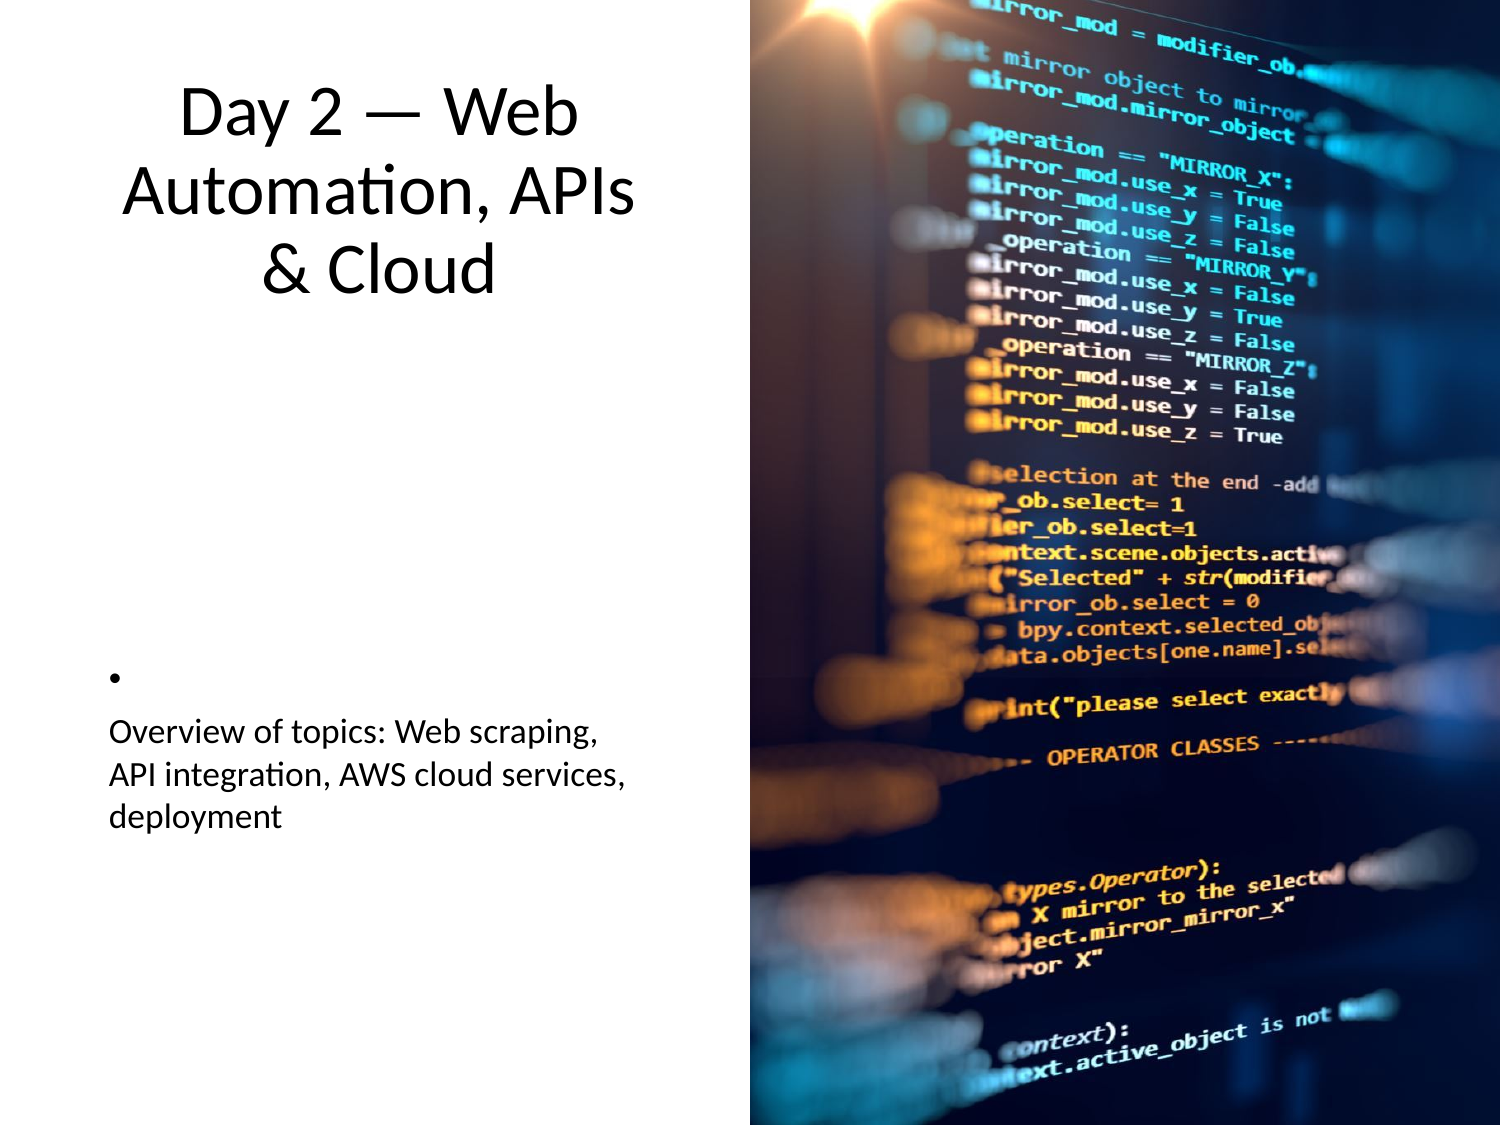

# Day 2 — Web Automation, APIs & Cloud
Overview of topics: Web scraping, API integration, AWS cloud services, deployment